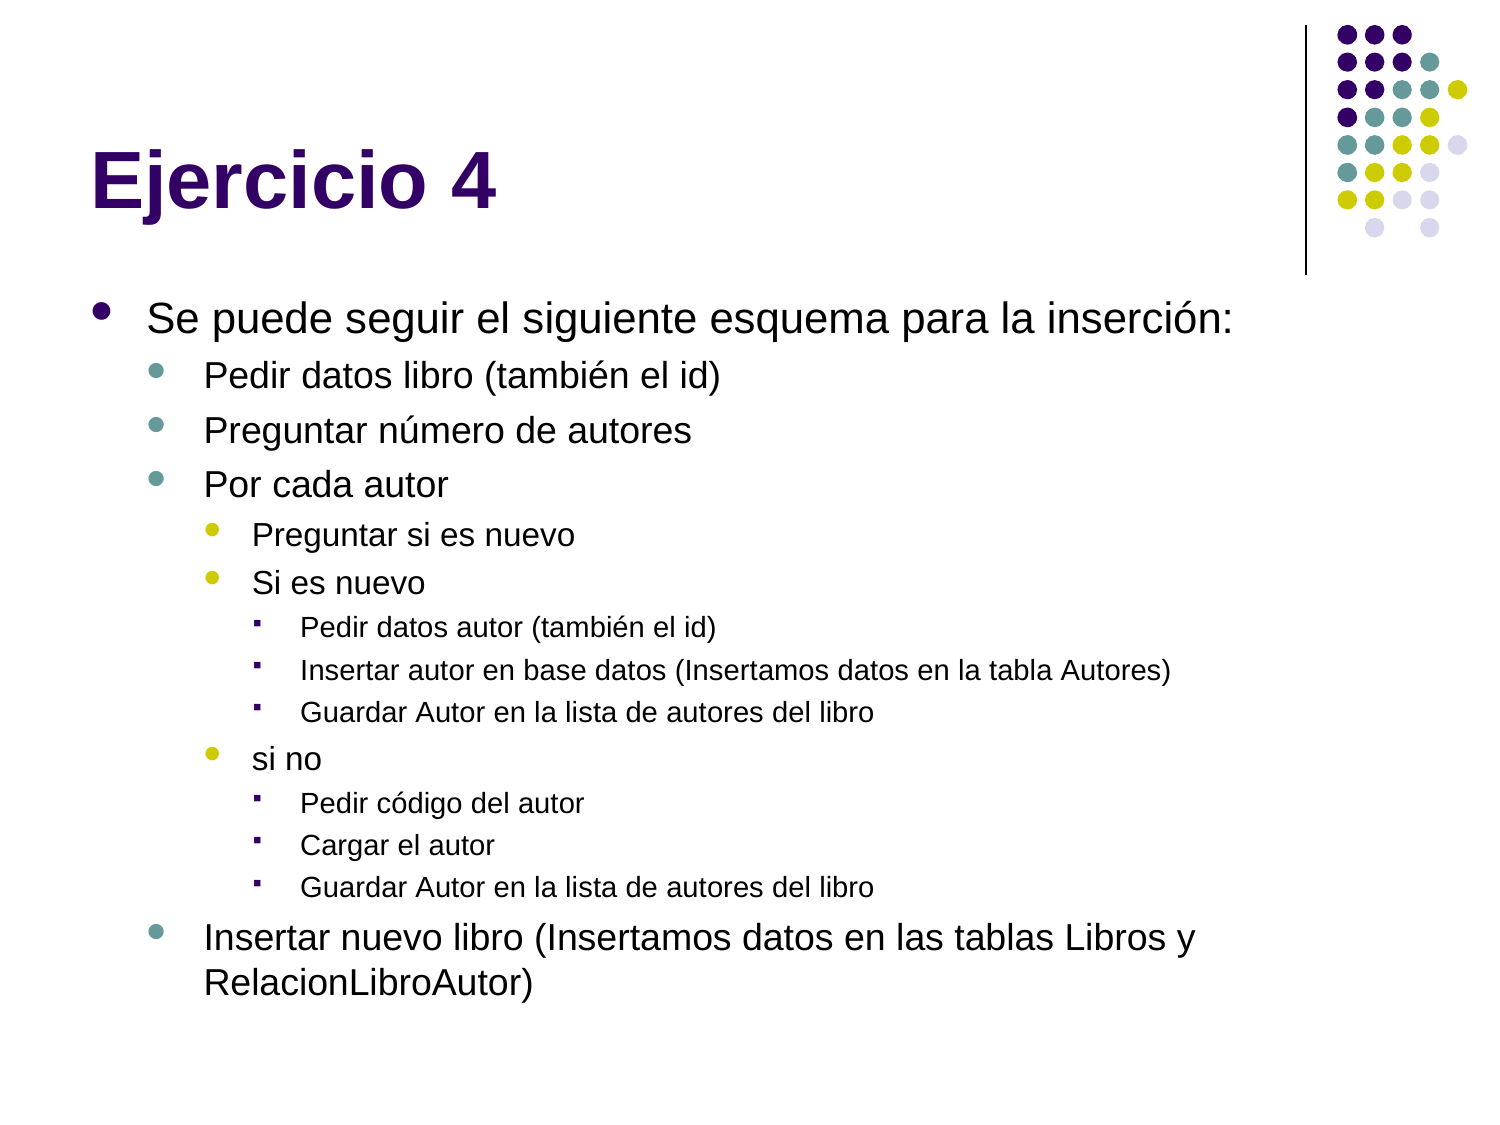

# Ejercicio 4
Se puede seguir el siguiente esquema para la inserción:
Pedir datos libro (también el id)
Preguntar número de autores
Por cada autor
Preguntar si es nuevo
Si es nuevo
Pedir datos autor (también el id)
Insertar autor en base datos (Insertamos datos en la tabla Autores)
Guardar Autor en la lista de autores del libro
si no
Pedir código del autor
Cargar el autor
Guardar Autor en la lista de autores del libro
Insertar nuevo libro (Insertamos datos en las tablas Libros y RelacionLibroAutor)